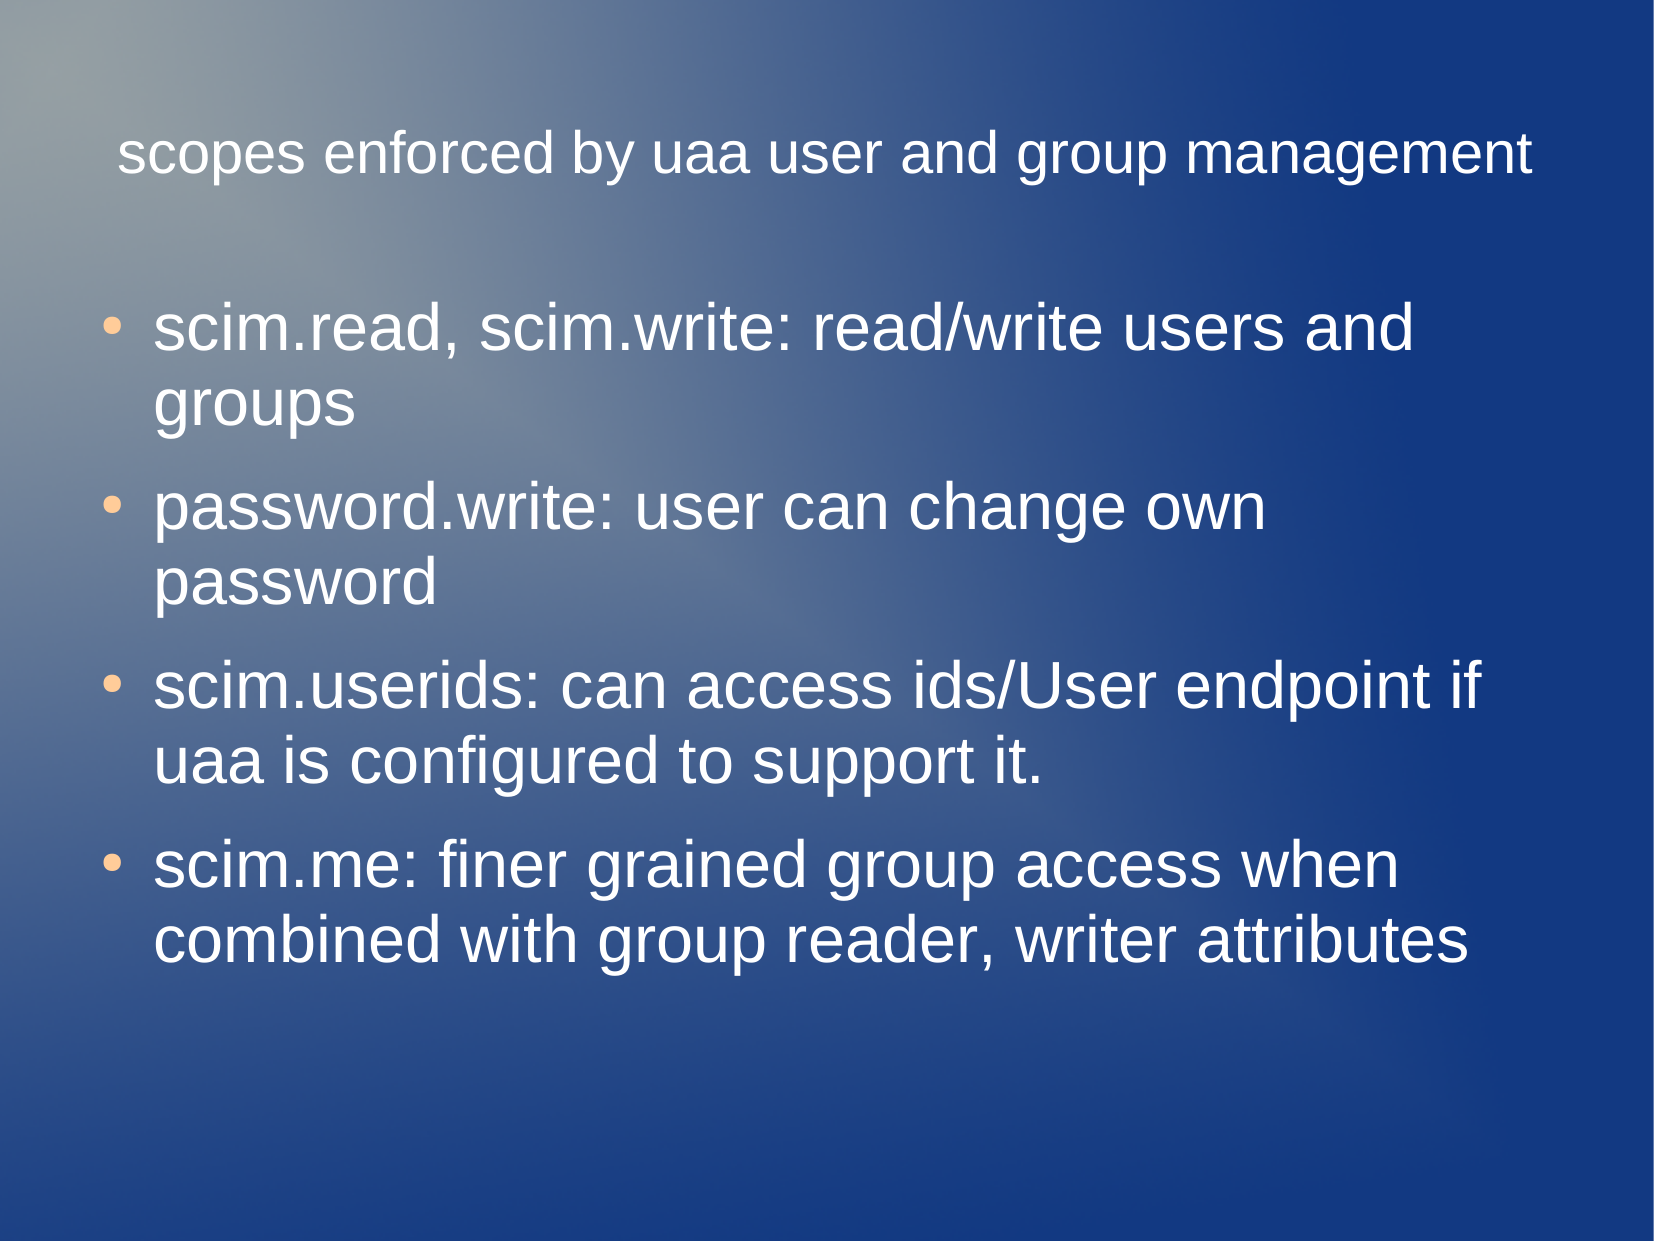

# scopes enforced by uaa user and group management
scim.read, scim.write: read/write users and groups
password.write: user can change own password
scim.userids: can access ids/User endpoint if uaa is configured to support it.
scim.me: finer grained group access when combined with group reader, writer attributes